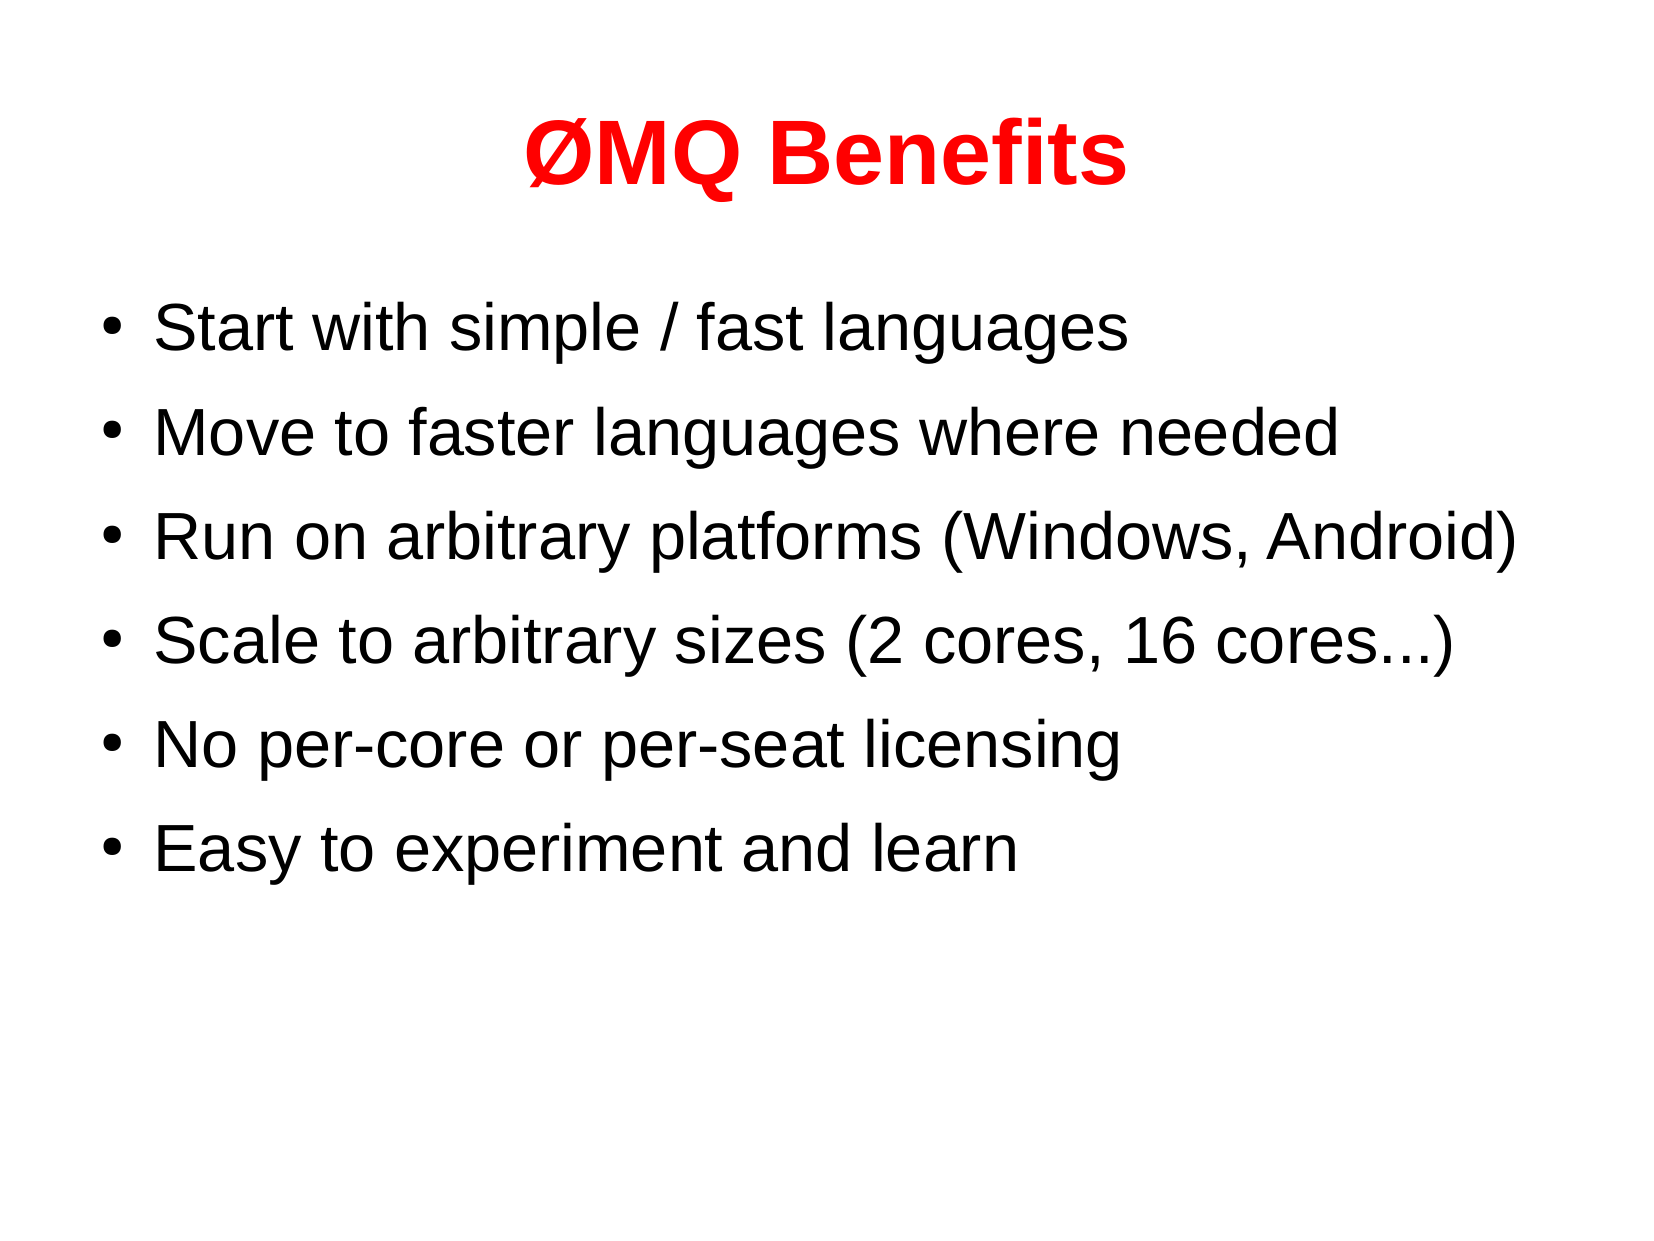

# ØMQ Benefits
Start with simple / fast languages
Move to faster languages where needed
Run on arbitrary platforms (Windows, Android)
Scale to arbitrary sizes (2 cores, 16 cores...)
No per-core or per-seat licensing
Easy to experiment and learn